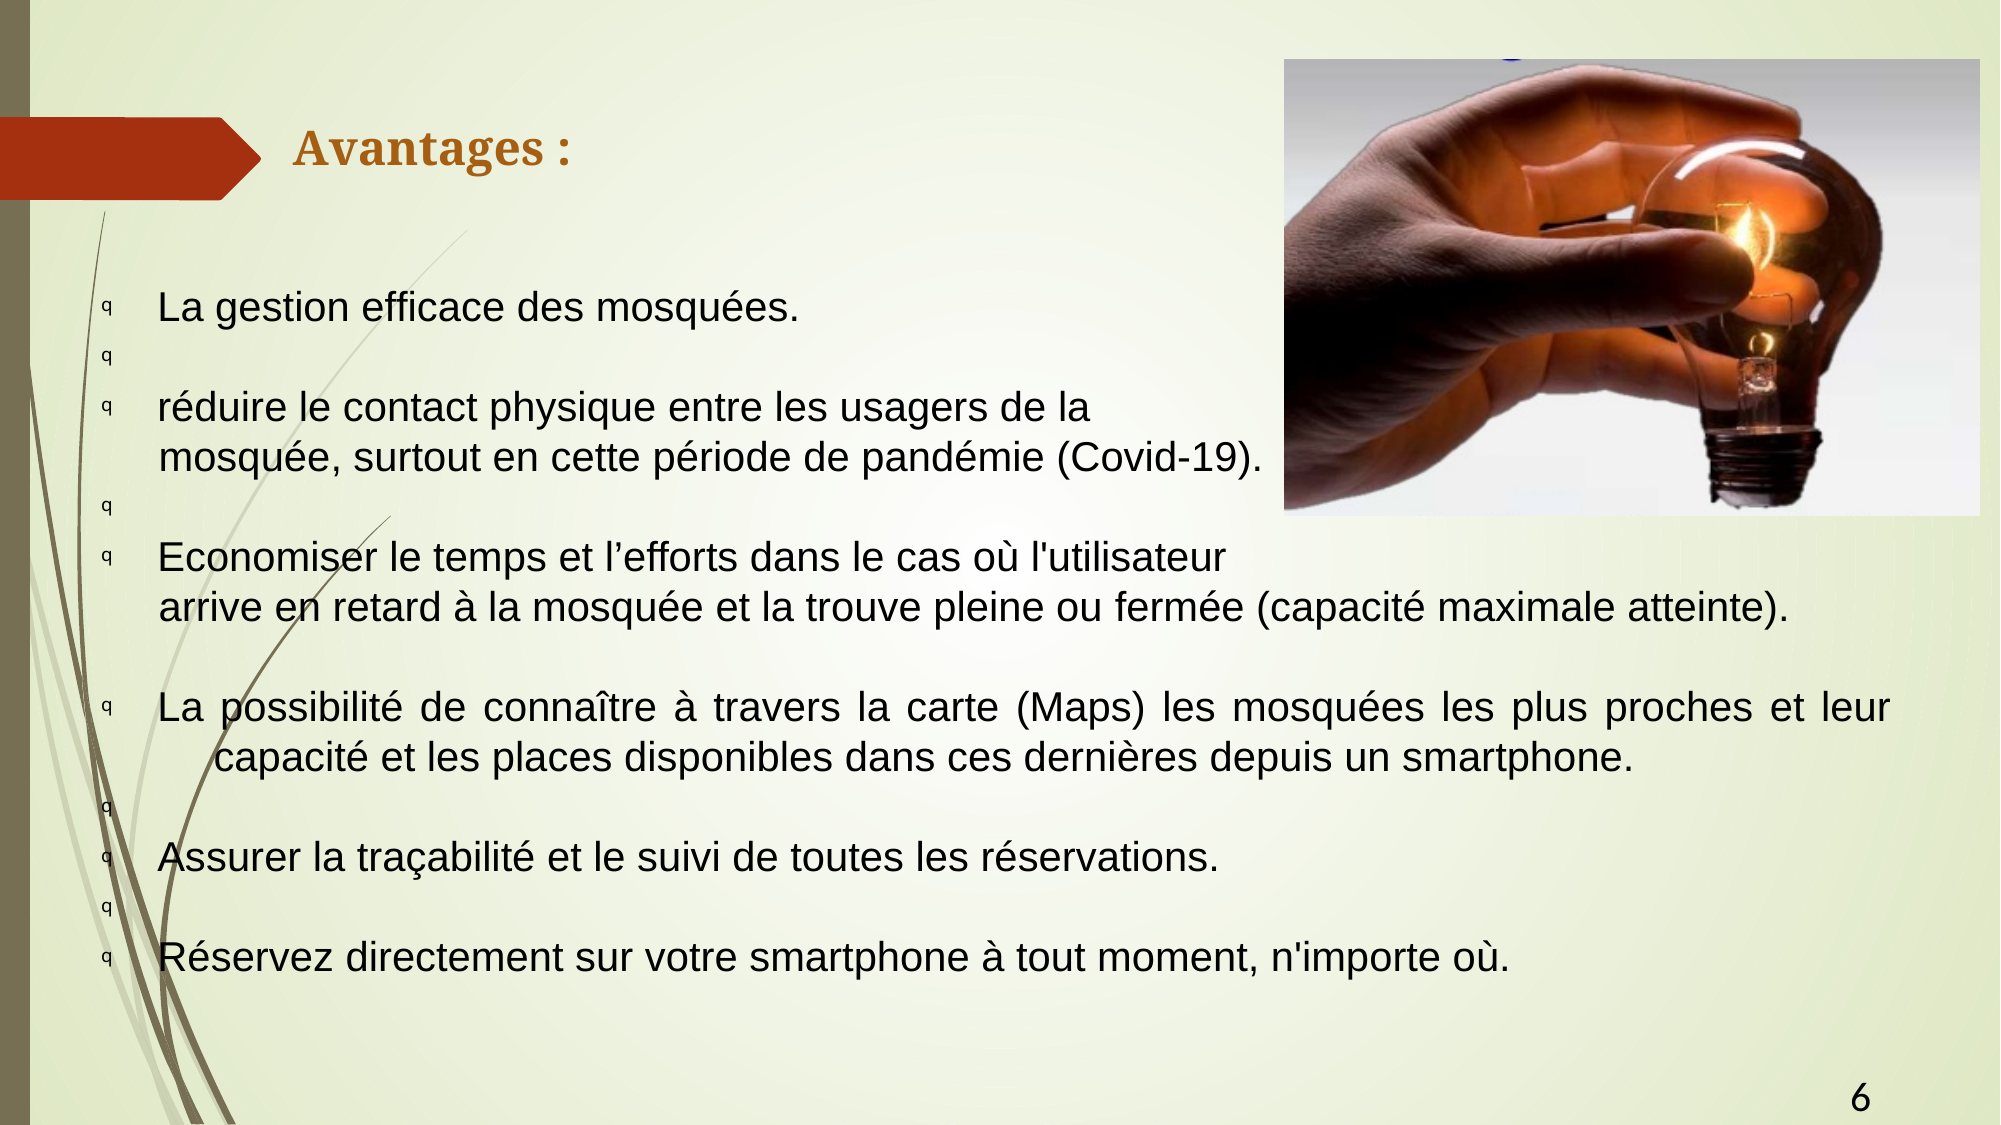

# Avantages :
La gestion efficace des mosquées.
réduire le contact physique entre les usagers de la
 mosquée, surtout en cette période de pandémie (Covid-19).
Economiser le temps et l’efforts dans le cas où l'utilisateur
 arrive en retard à la mosquée et la trouve pleine ou fermée (capacité maximale atteinte).
La possibilité de connaître à travers la carte (Maps) les mosquées les plus proches et leur capacité et les places disponibles dans ces dernières depuis un smartphone.
Assurer la traçabilité et le suivi de toutes les réservations.
Réservez directement sur votre smartphone à tout moment, n'importe où.
6